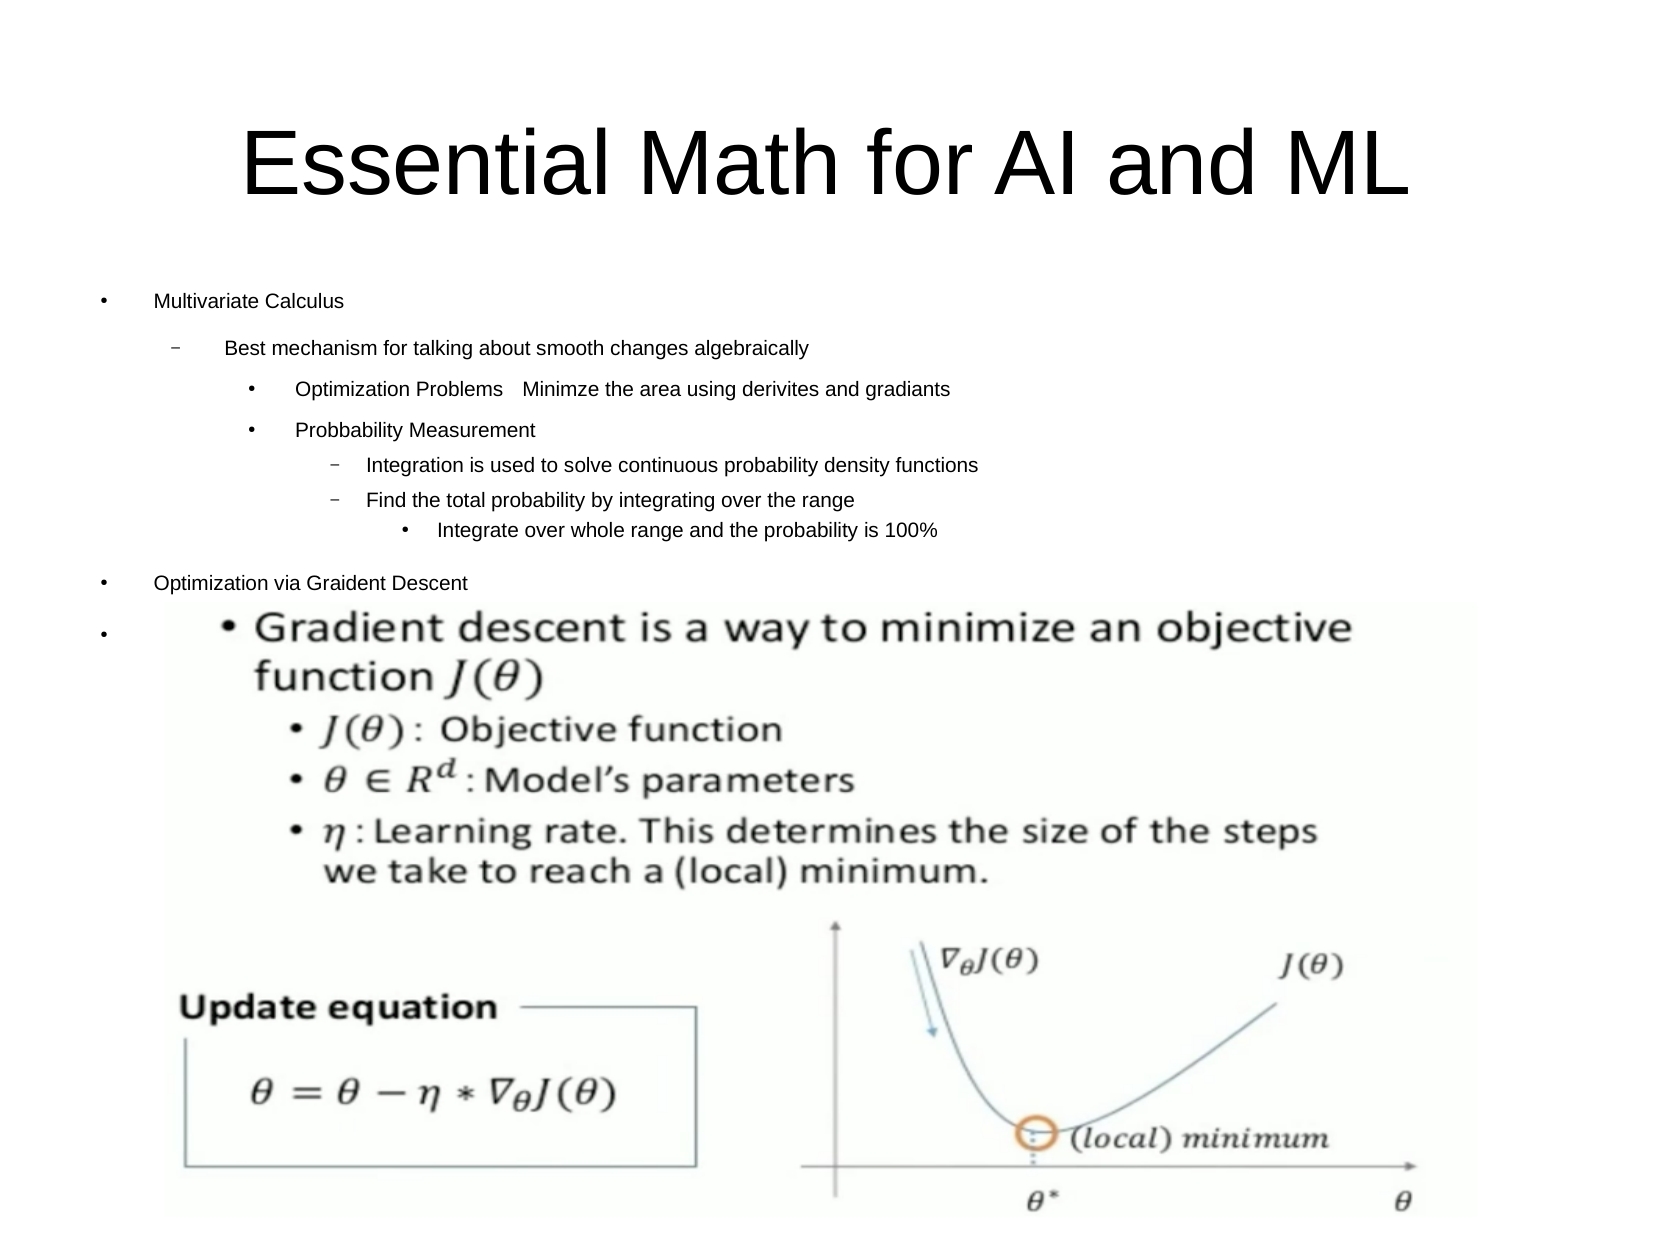

# Essential Math for AI and ML
Multivariate Calculus
Best mechanism for talking about smooth changes algebraically
Optimization Problems	 Minimze the area using derivites and gradiants
Probbability Measurement
Integration is used to solve continuous probability density functions
Find the total probability by integrating over the range
Integrate over whole range and the probability is 100%
Optimization via Graident Descent